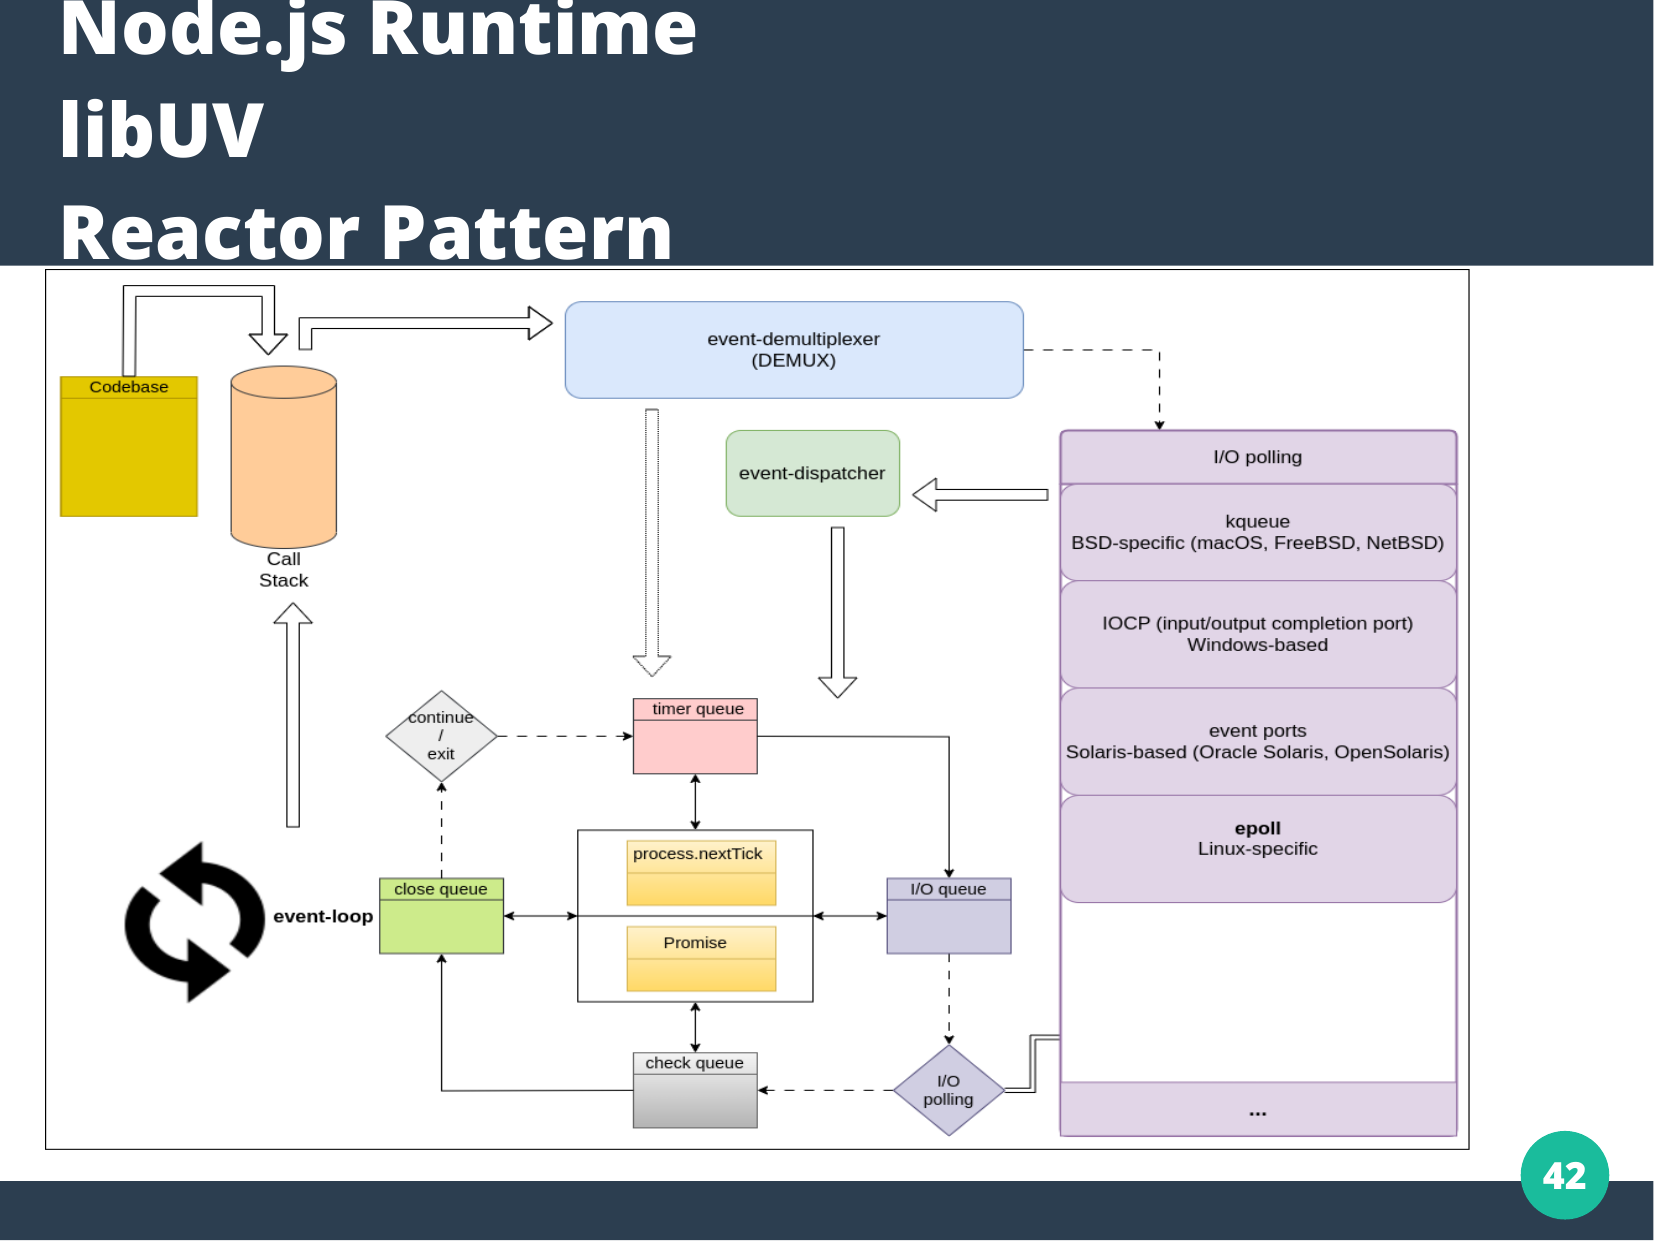

# Node.js Runtime libUV Reactor Pattern
42